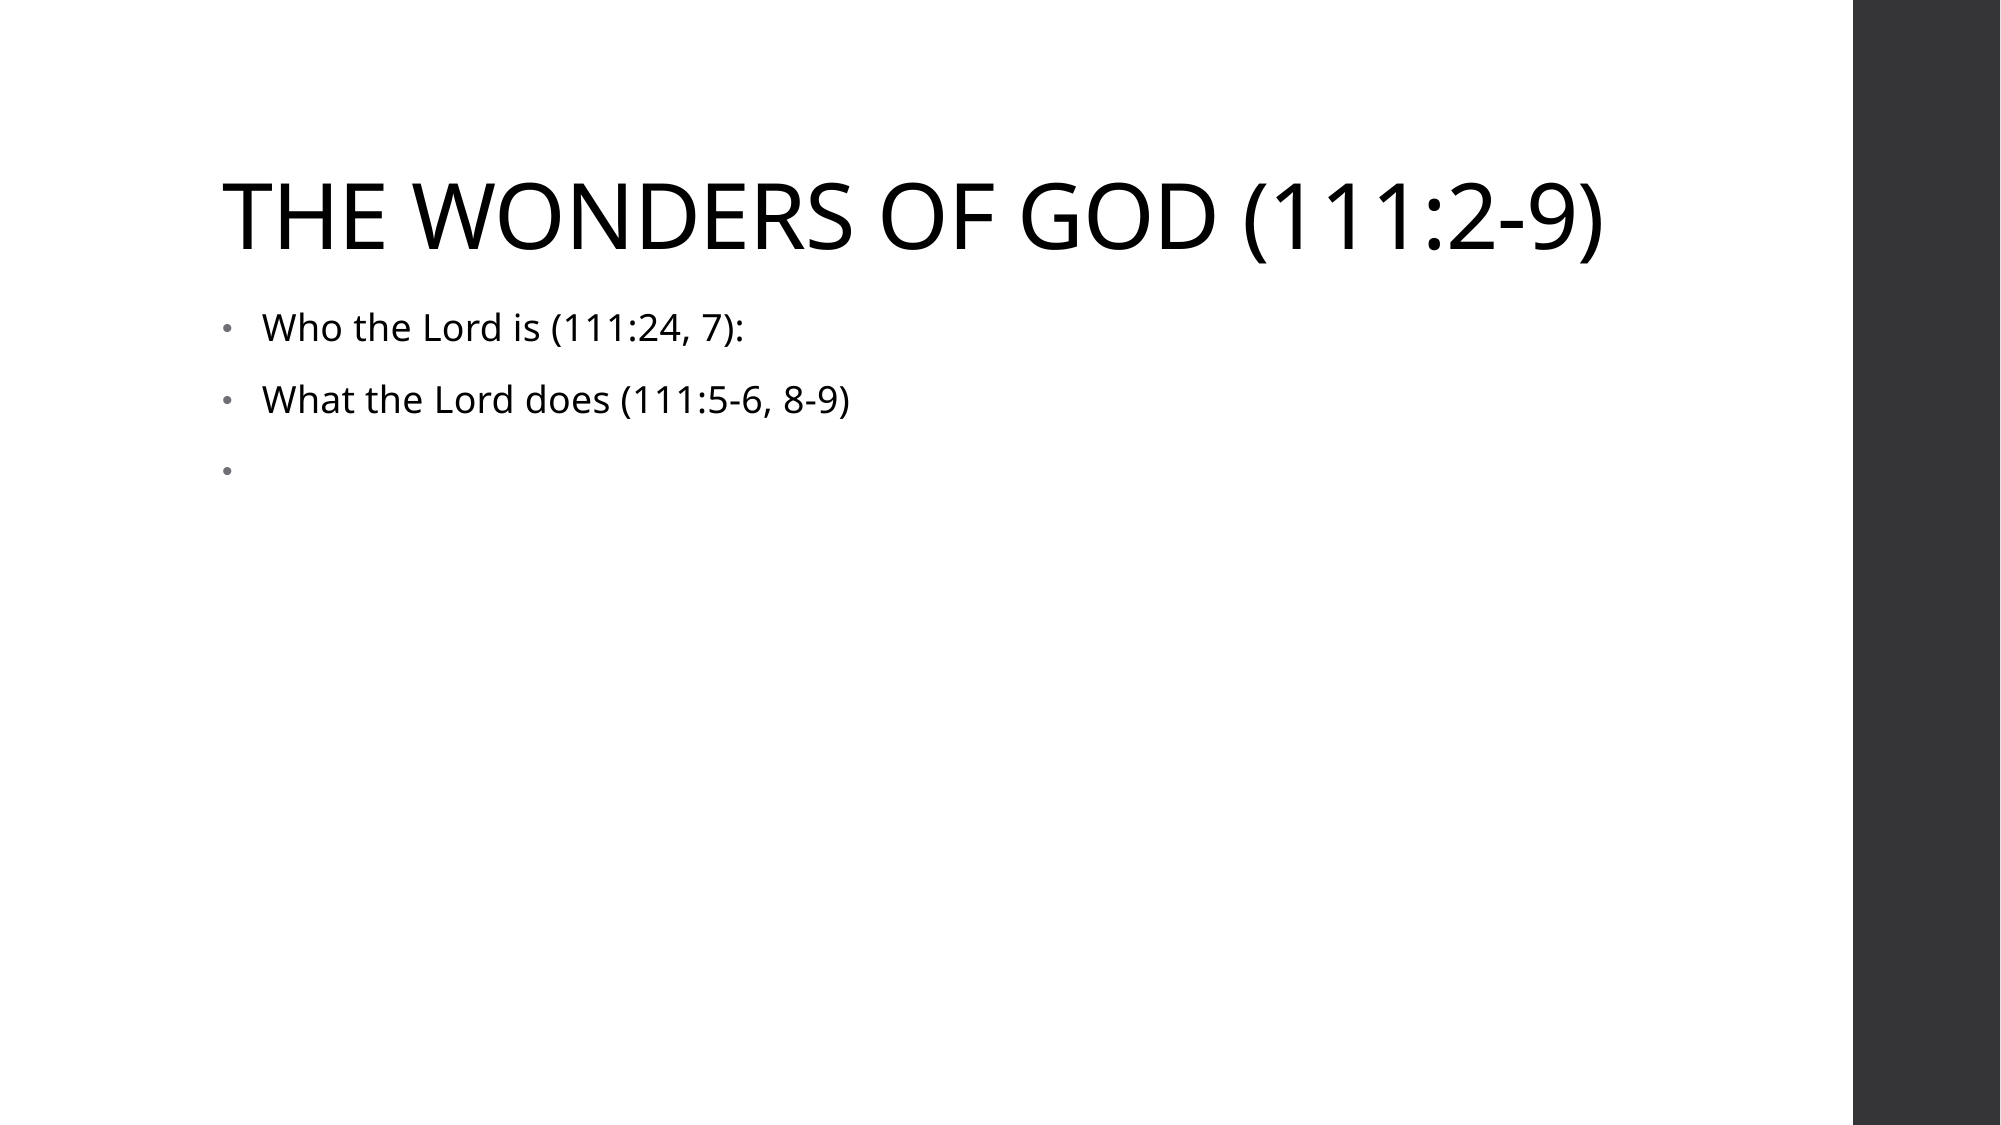

# THE WONDERS OF GOD (111:2-9)
 Who the Lord is (111:24, 7):
 What the Lord does (111:5-6, 8-9)